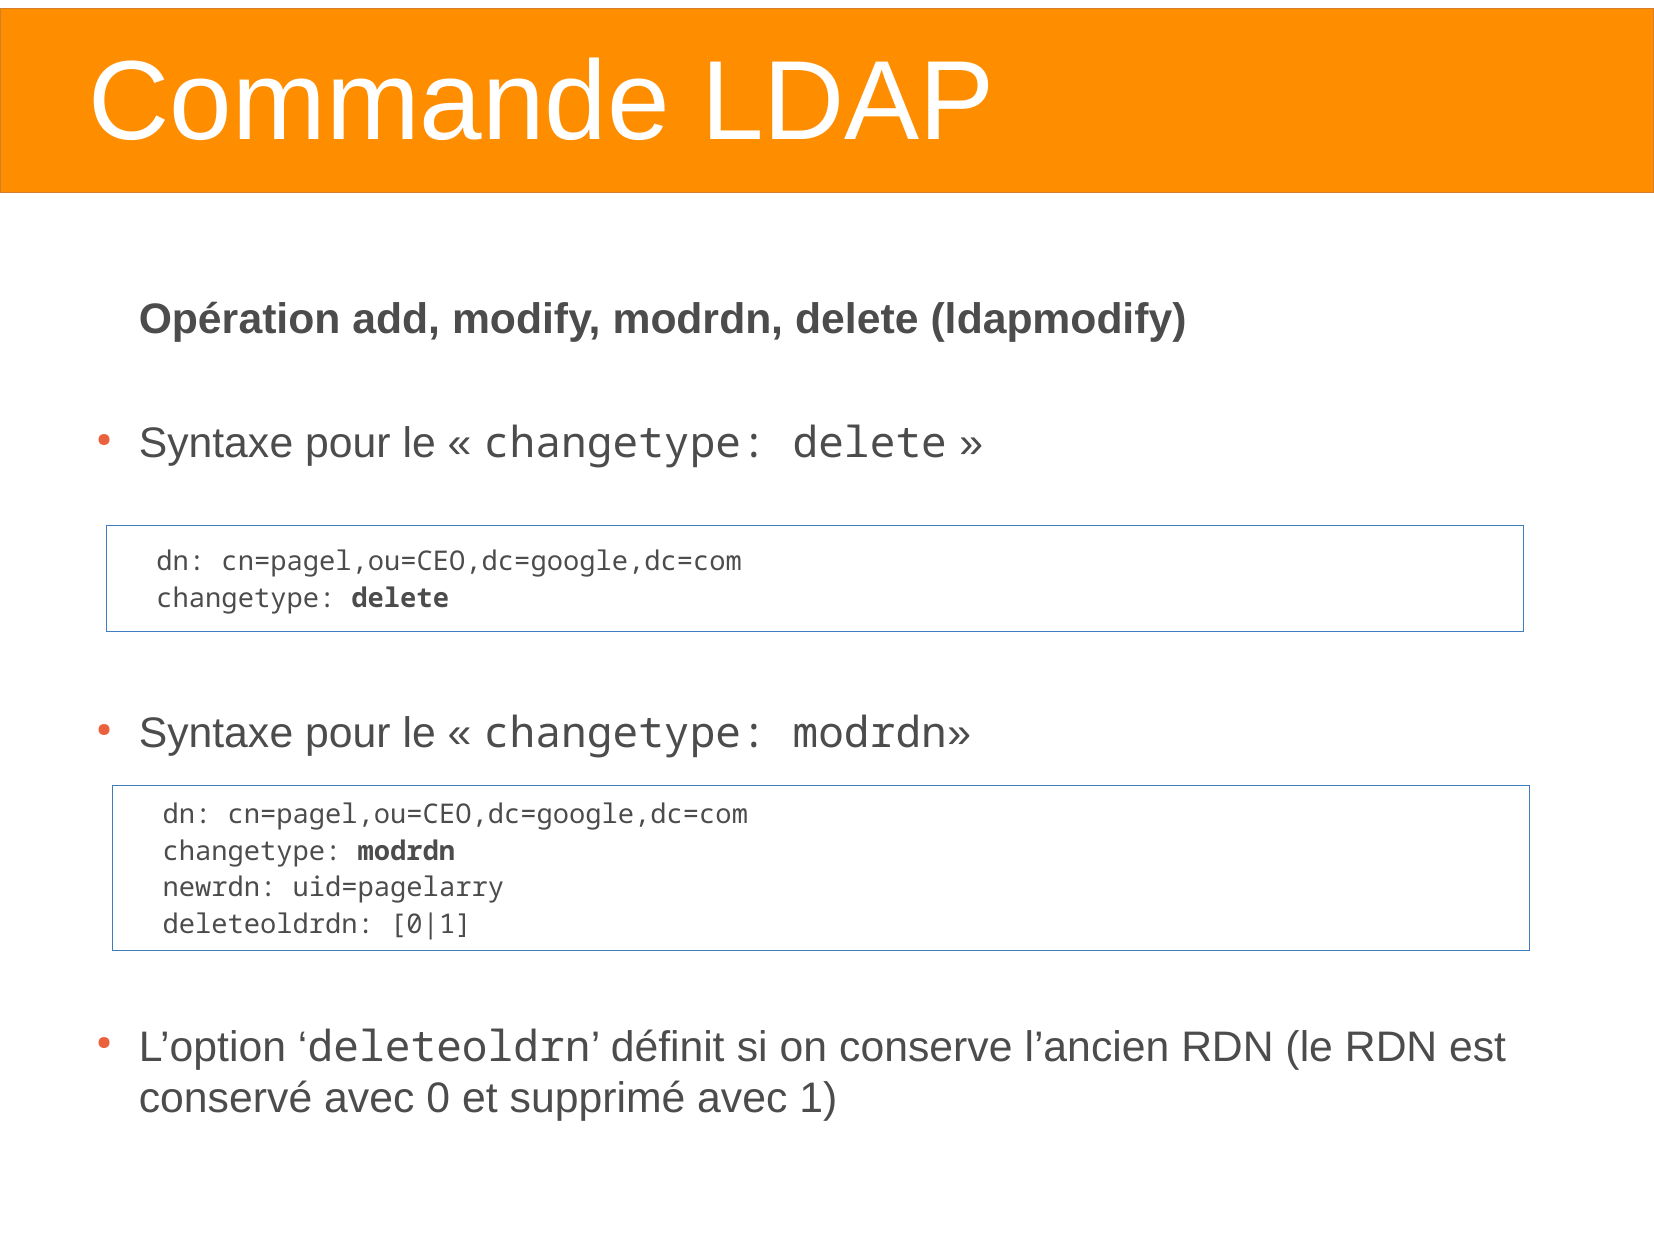

Commande LDAP
# Opération add, modify, modrdn, delete (ldapmodify)
Syntaxe pour le « changetype: delete »
Syntaxe pour le « changetype: modrdn»
L’option ‘deleteoldrn’ définit si on conserve l’ancien RDN (le RDN est conservé avec 0 et supprimé avec 1)
dn: cn=pagel,ou=CEO,dc=google,dc=com
changetype: delete
dn: cn=pagel,ou=CEO,dc=google,dc=com
changetype: modrdn
newrdn: uid=pagelarry
deleteoldrdn: [0|1]